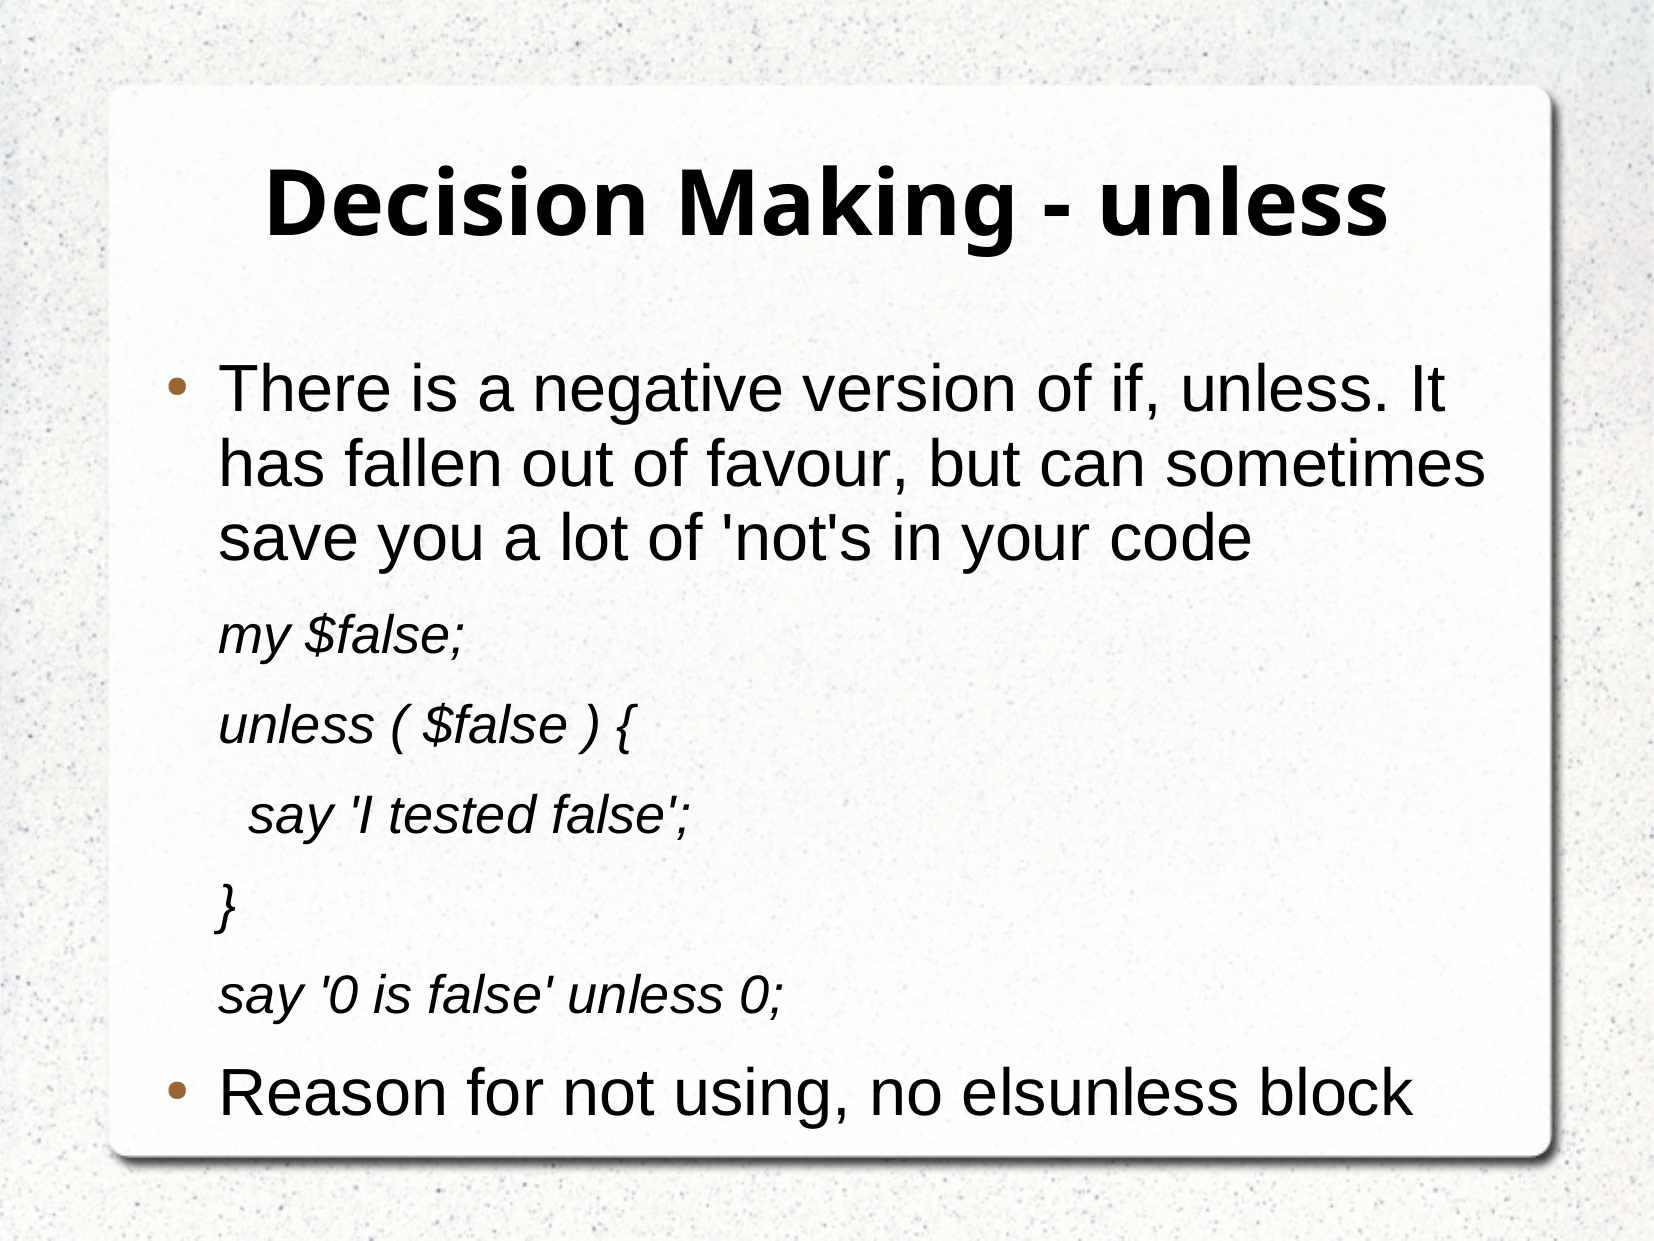

# Decision Making - unless
There is a negative version of if, unless. It has fallen out of favour, but can sometimes save you a lot of 'not's in your code
my $false;
unless ( $false ) {
 say 'I tested false';
}
say '0 is false' unless 0;
Reason for not using, no elsunless block